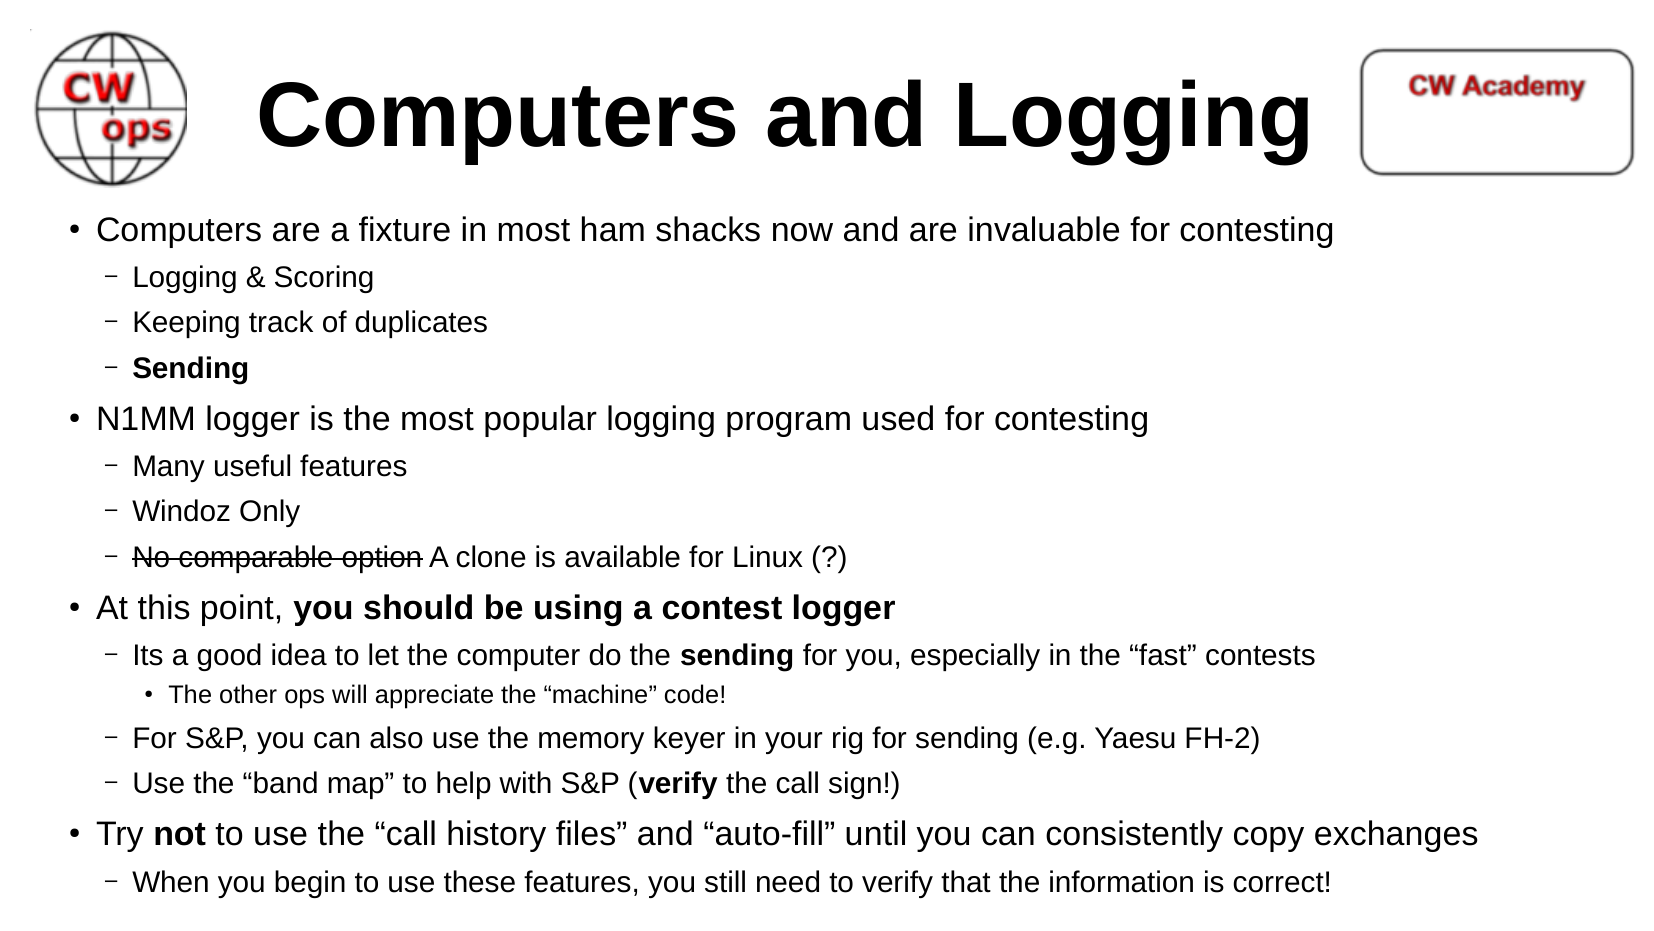

# Computers and Logging
Computers are a fixture in most ham shacks now and are invaluable for contesting
Logging & Scoring
Keeping track of duplicates
Sending
N1MM logger is the most popular logging program used for contesting
Many useful features
Windoz Only
No comparable option A clone is available for Linux (?)
At this point, you should be using a contest logger
Its a good idea to let the computer do the sending for you, especially in the “fast” contests
The other ops will appreciate the “machine” code!
For S&P, you can also use the memory keyer in your rig for sending (e.g. Yaesu FH-2)
Use the “band map” to help with S&P (verify the call sign!)
Try not to use the “call history files” and “auto-fill” until you can consistently copy exchanges
When you begin to use these features, you still need to verify that the information is correct!